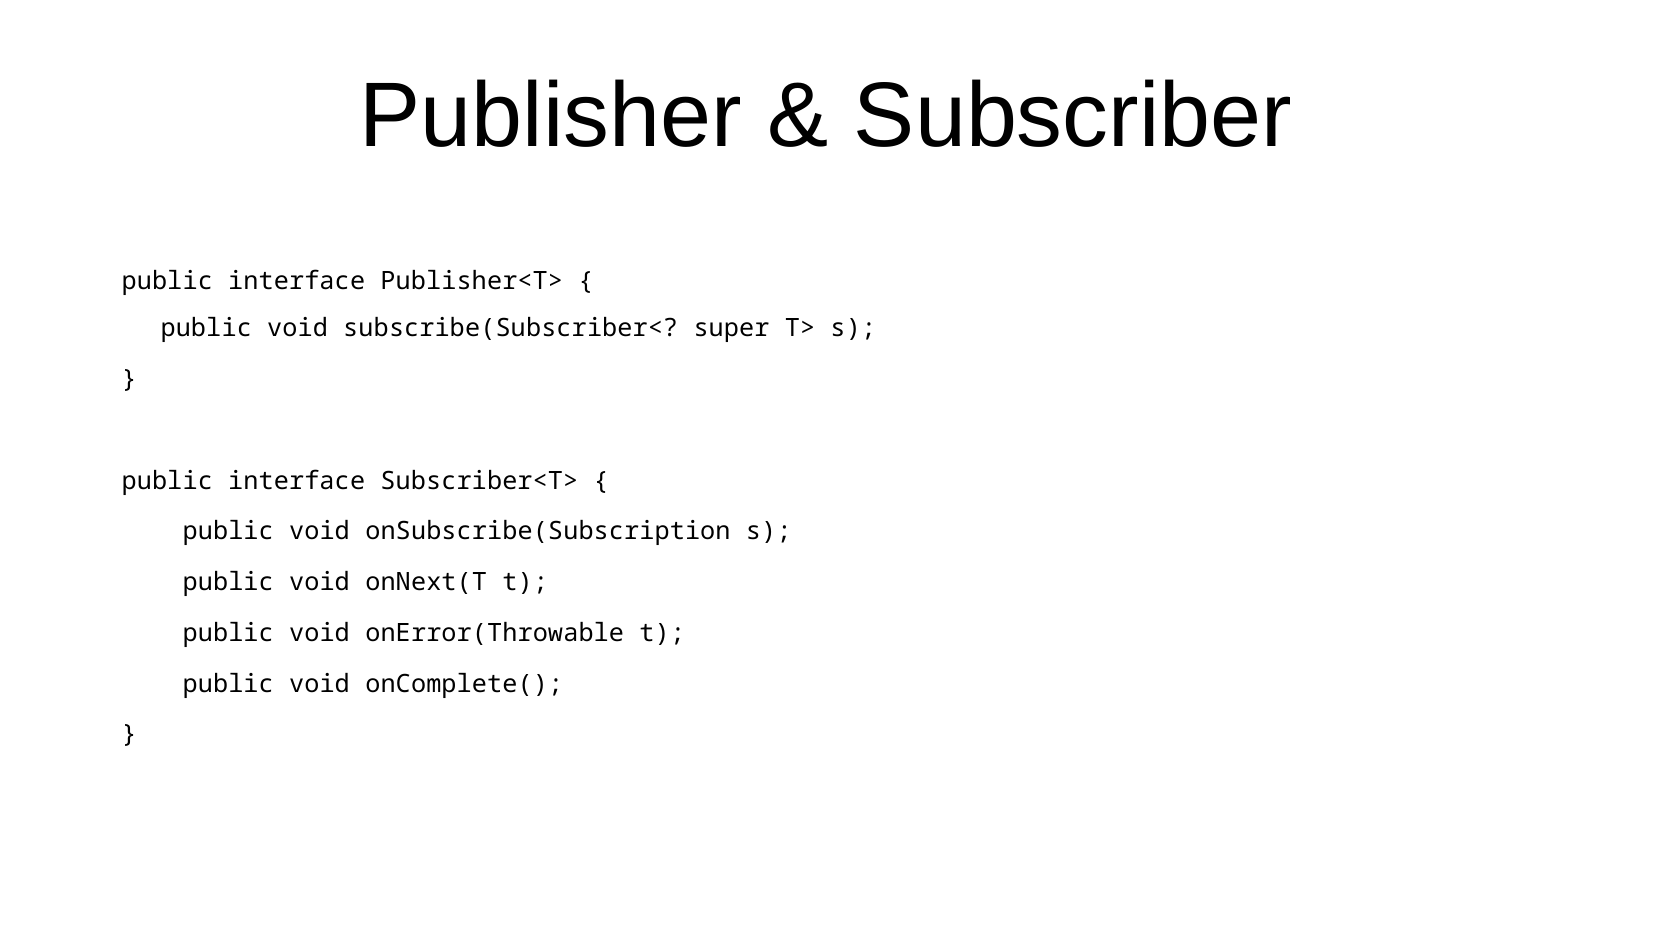

# Publisher & Subscriber
public interface Publisher<T> {
public void subscribe(Subscriber<? super T> s);
}
public interface Subscriber<T> {
 public void onSubscribe(Subscription s);
 public void onNext(T t);
 public void onError(Throwable t);
 public void onComplete();
}